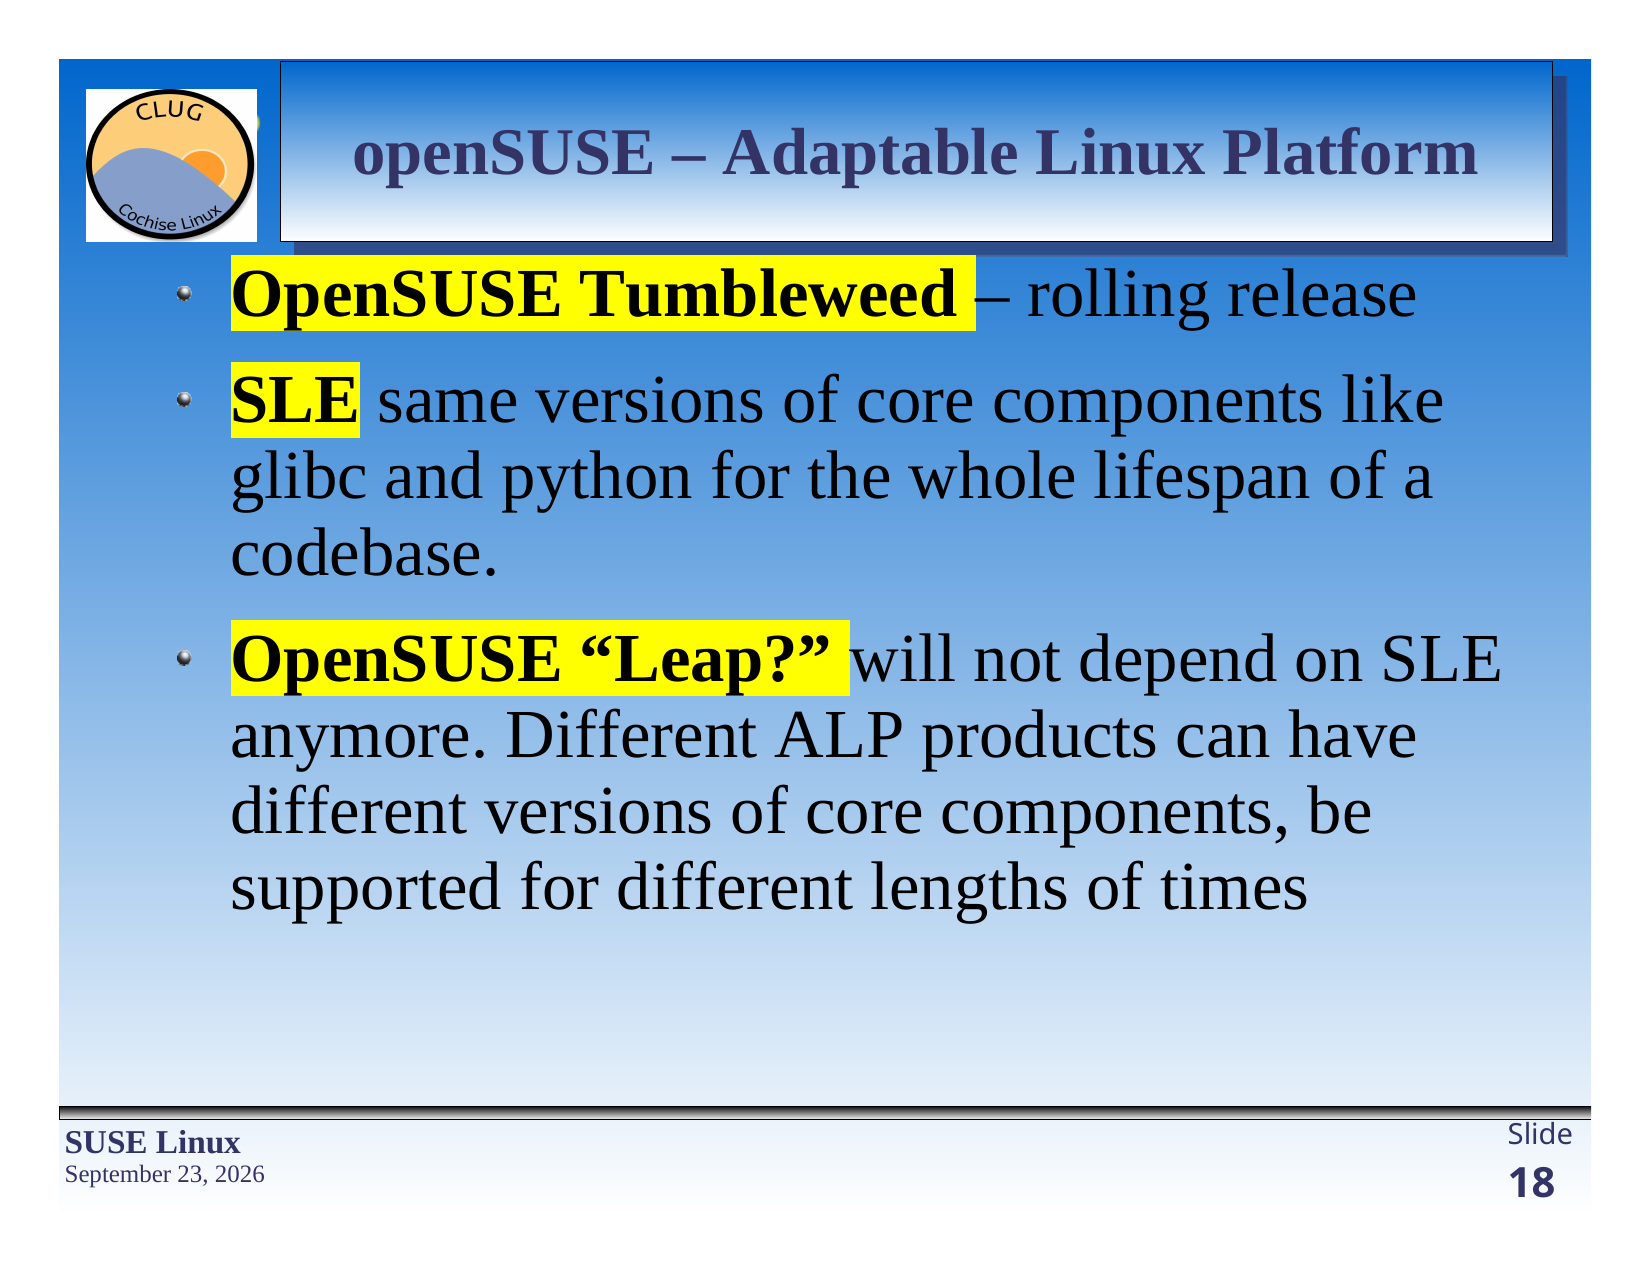

# openSUSE – Adaptable Linux Platform
OpenSUSE Tumbleweed – rolling release
SLE same versions of core components like glibc and python for the whole lifespan of a codebase.
OpenSUSE “Leap?” will not depend on SLE anymore. Different ALP products can have different versions of core components, be supported for different lengths of times